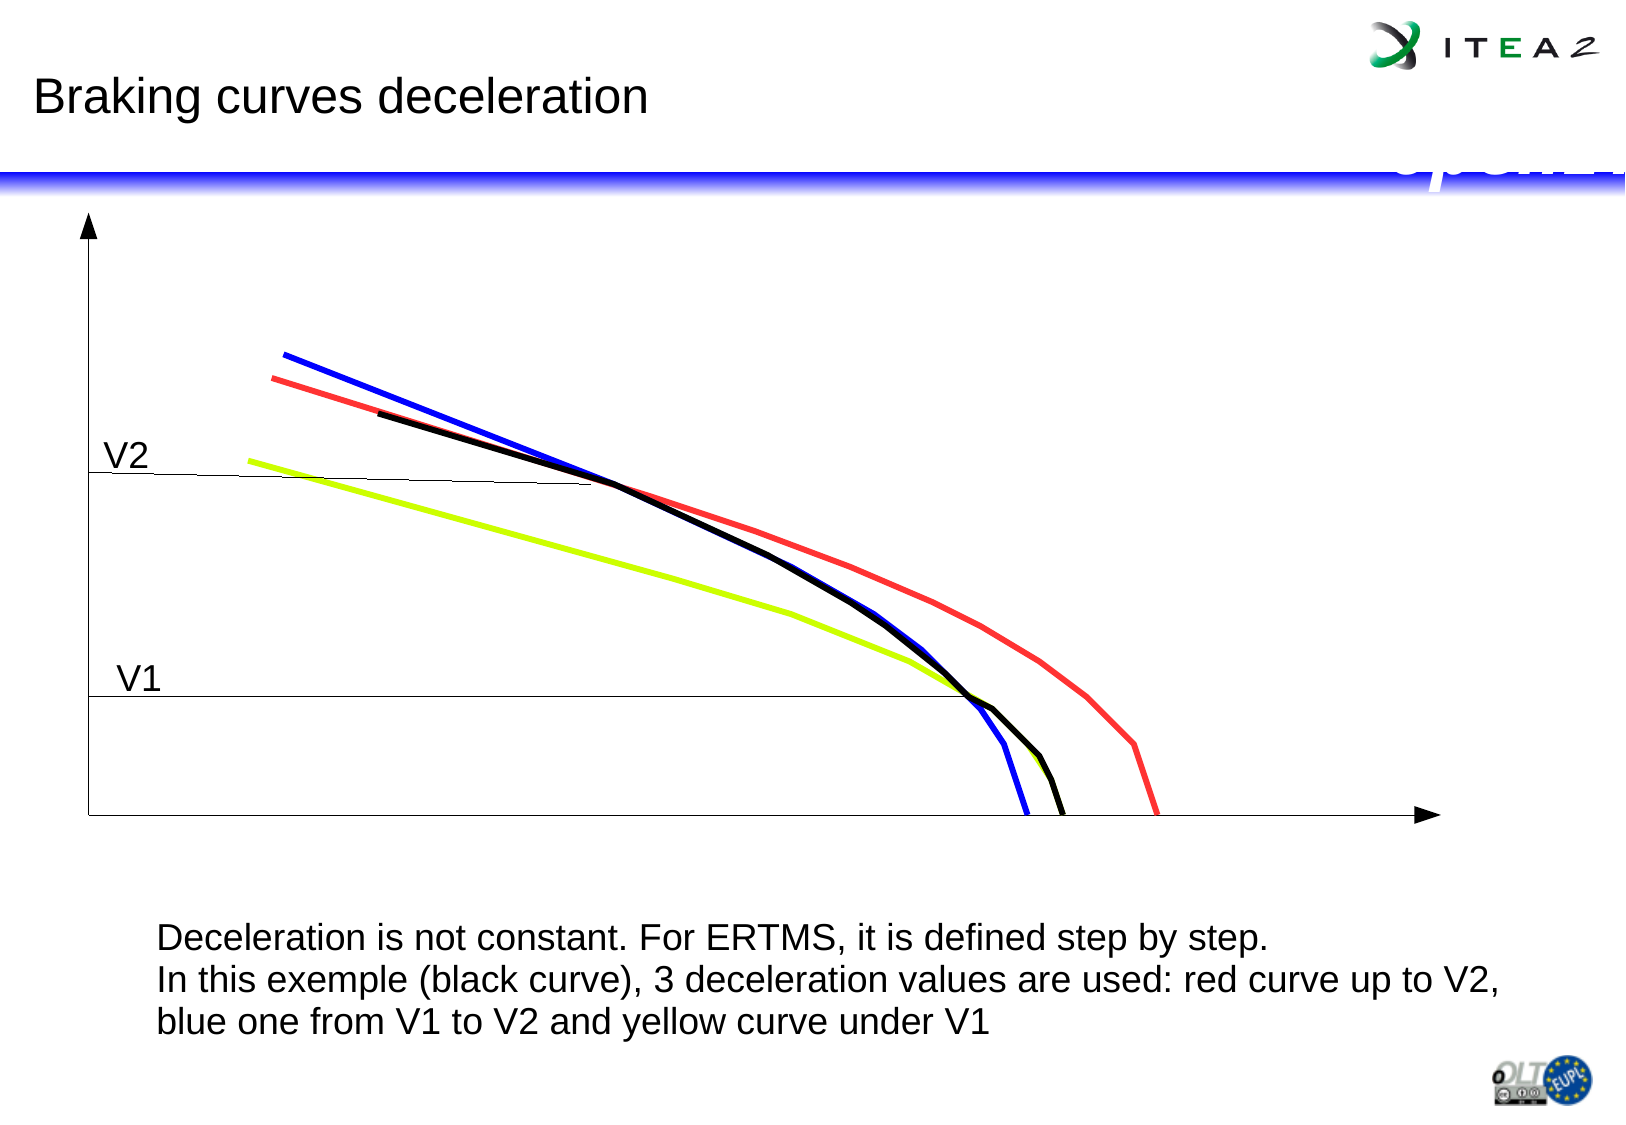

# Braking curves deceleration
V2
V1
Deceleration is not constant. For ERTMS, it is defined step by step.
In this exemple (black curve), 3 deceleration values are used: red curve up to V2,
blue one from V1 to V2 and yellow curve under V1